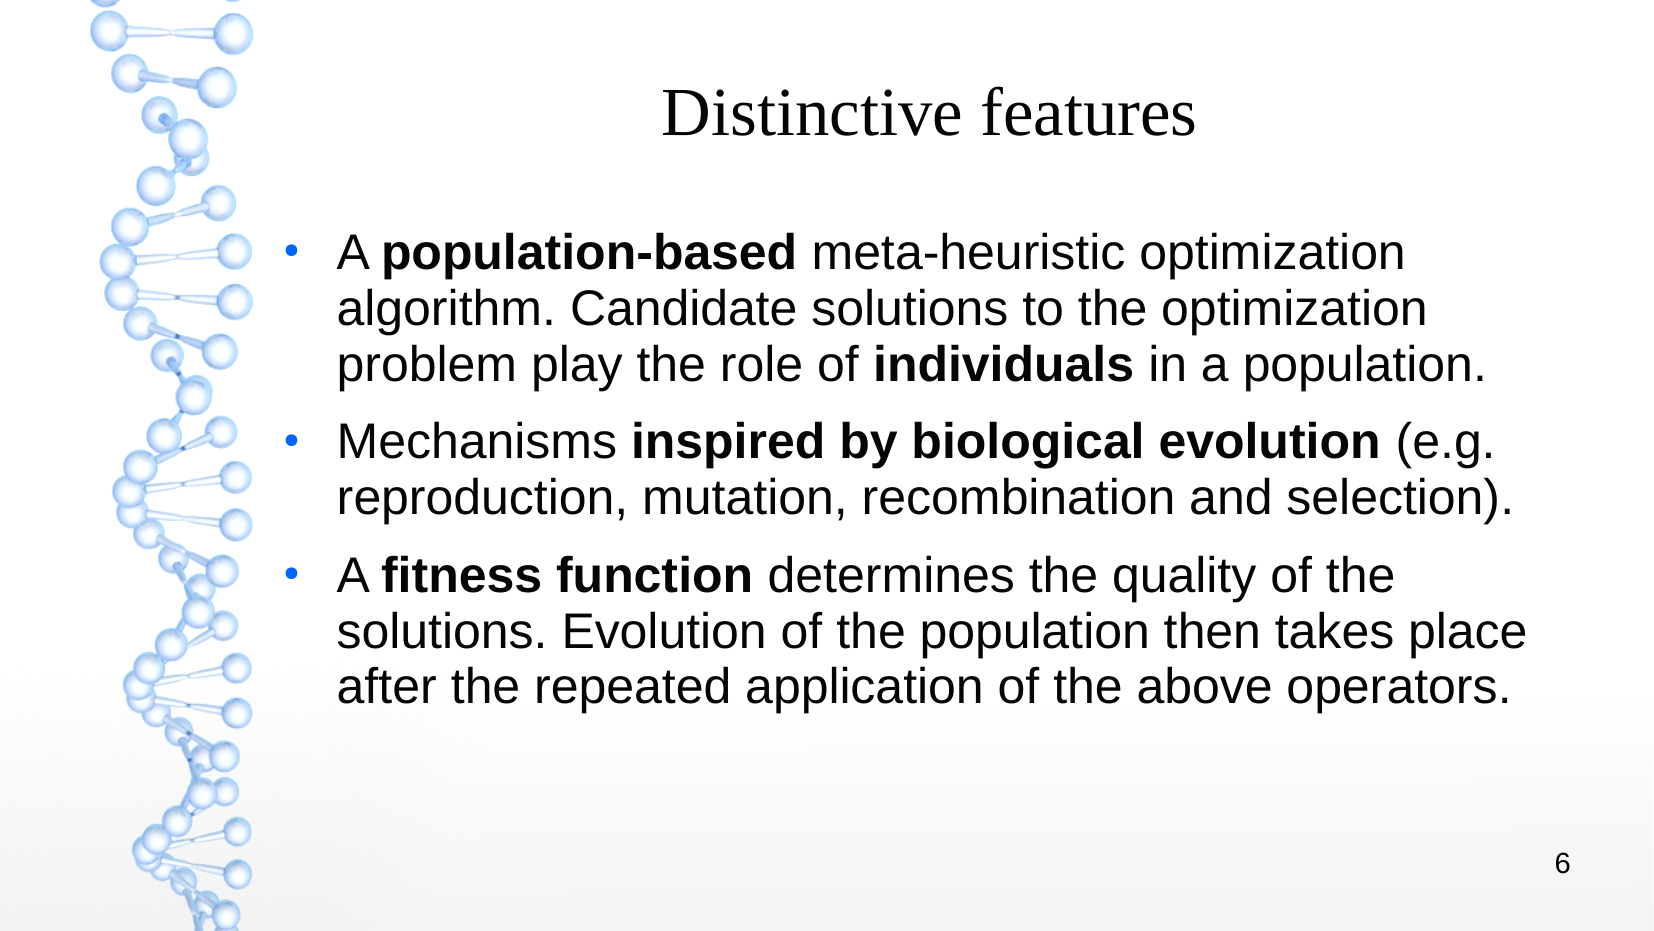

# Distinctive features
A population-based meta-heuristic optimization algorithm. Candidate solutions to the optimization problem play the role of individuals in a population.
Mechanisms inspired by biological evolution (e.g. reproduction, mutation, recombination and selection).
A fitness function determines the quality of the solutions. Evolution of the population then takes place after the repeated application of the above operators.
6